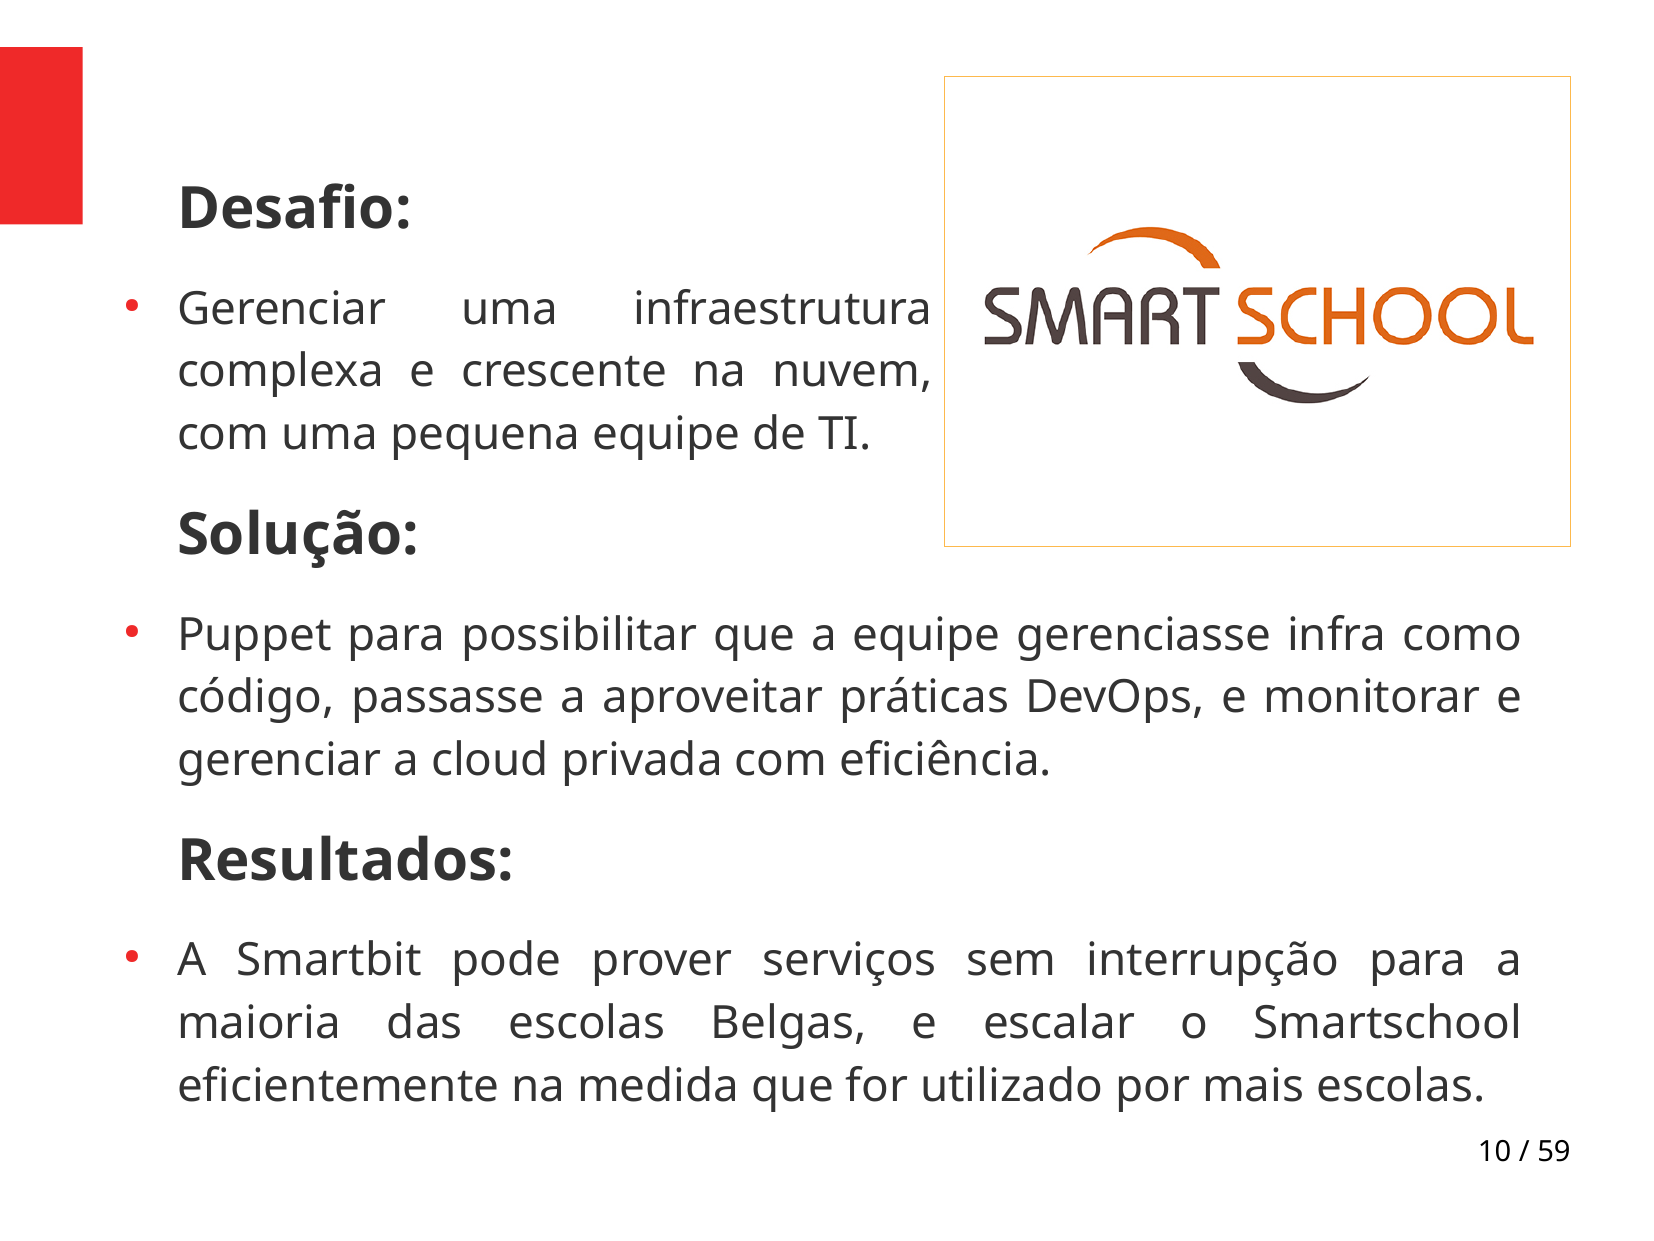

# Desafio:
Gerenciar uma infraestrutura complexa e crescente na nuvem, com uma pequena equipe de TI.
Solução:
Puppet para possibilitar que a equipe gerenciasse infra como código, passasse a aproveitar práticas DevOps, e monitorar e gerenciar a cloud privada com eficiência.
Resultados:
A Smartbit pode prover serviços sem interrupção para a maioria das escolas Belgas, e escalar o Smartschool eficientemente na medida que for utilizado por mais escolas.
10